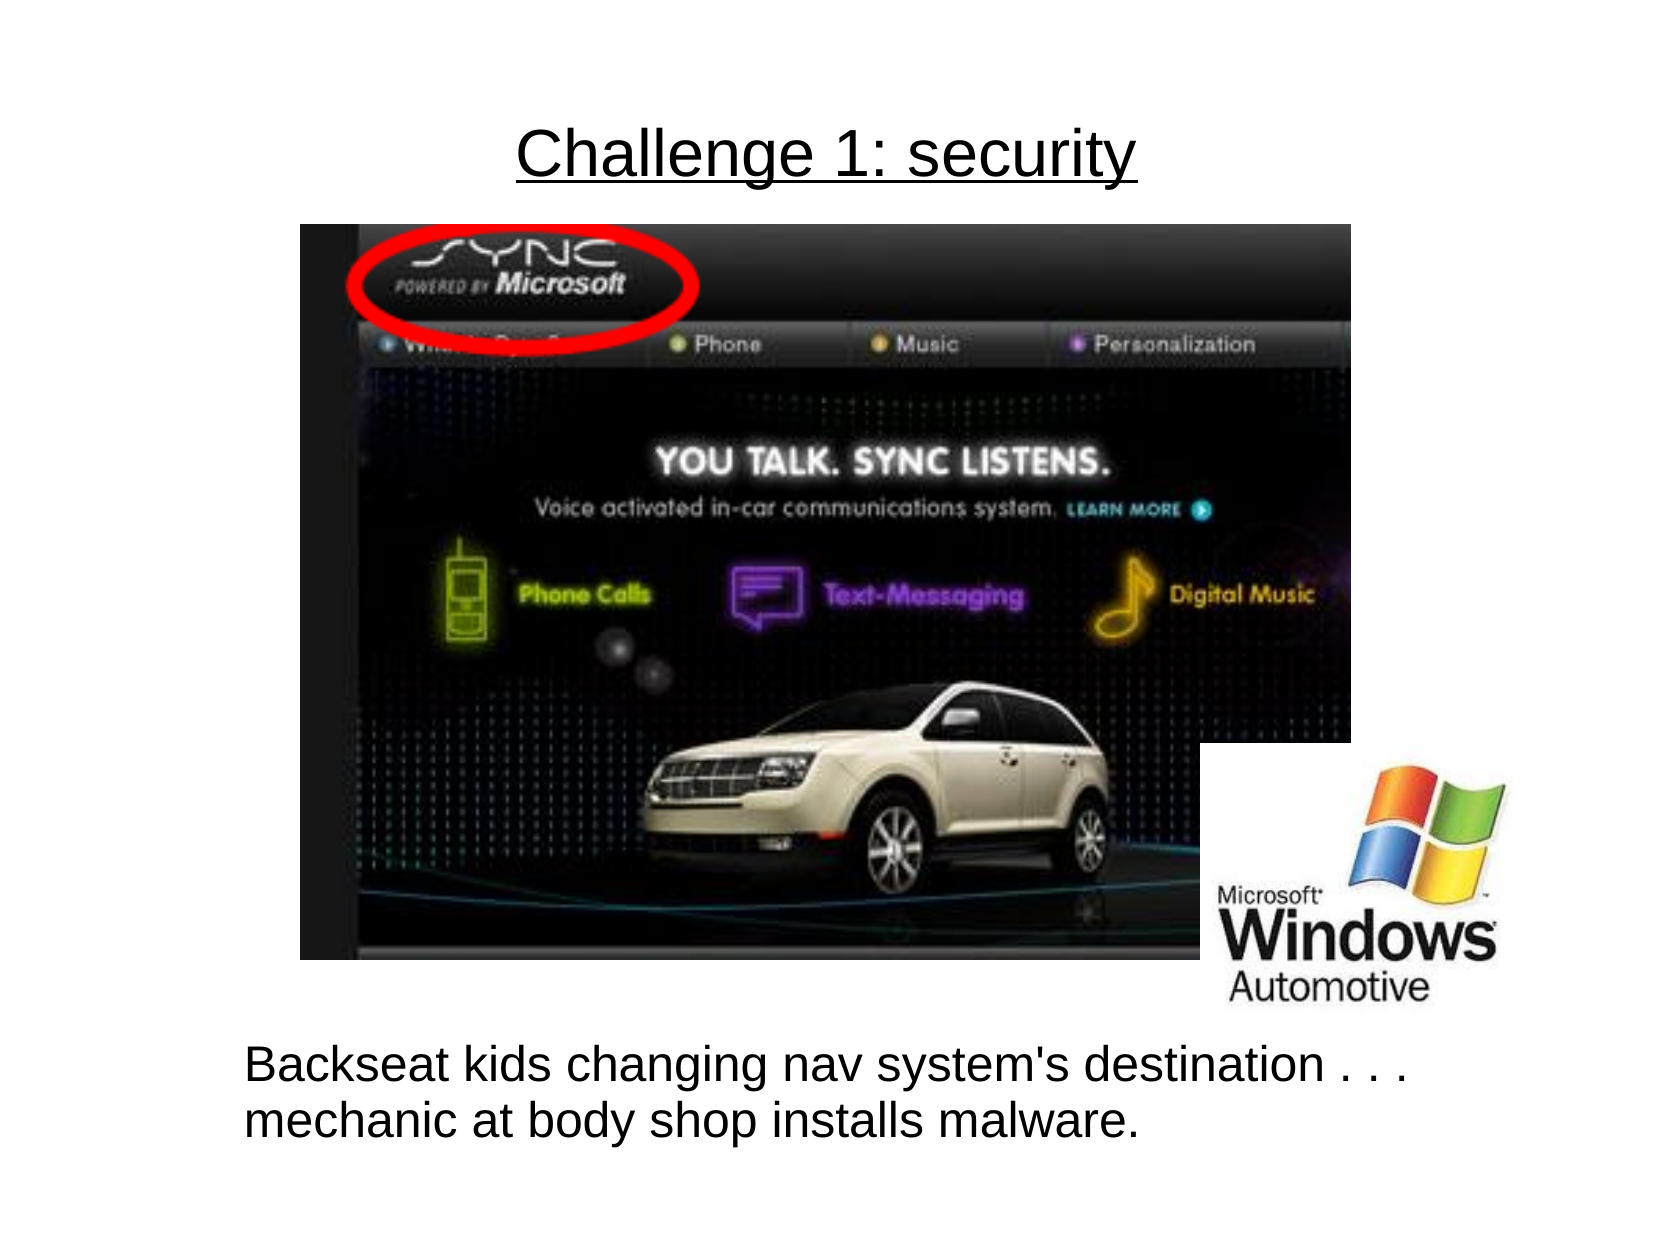

# Challenge 1: security
Backseat kids changing nav system's destination . . .
mechanic at body shop installs malware.